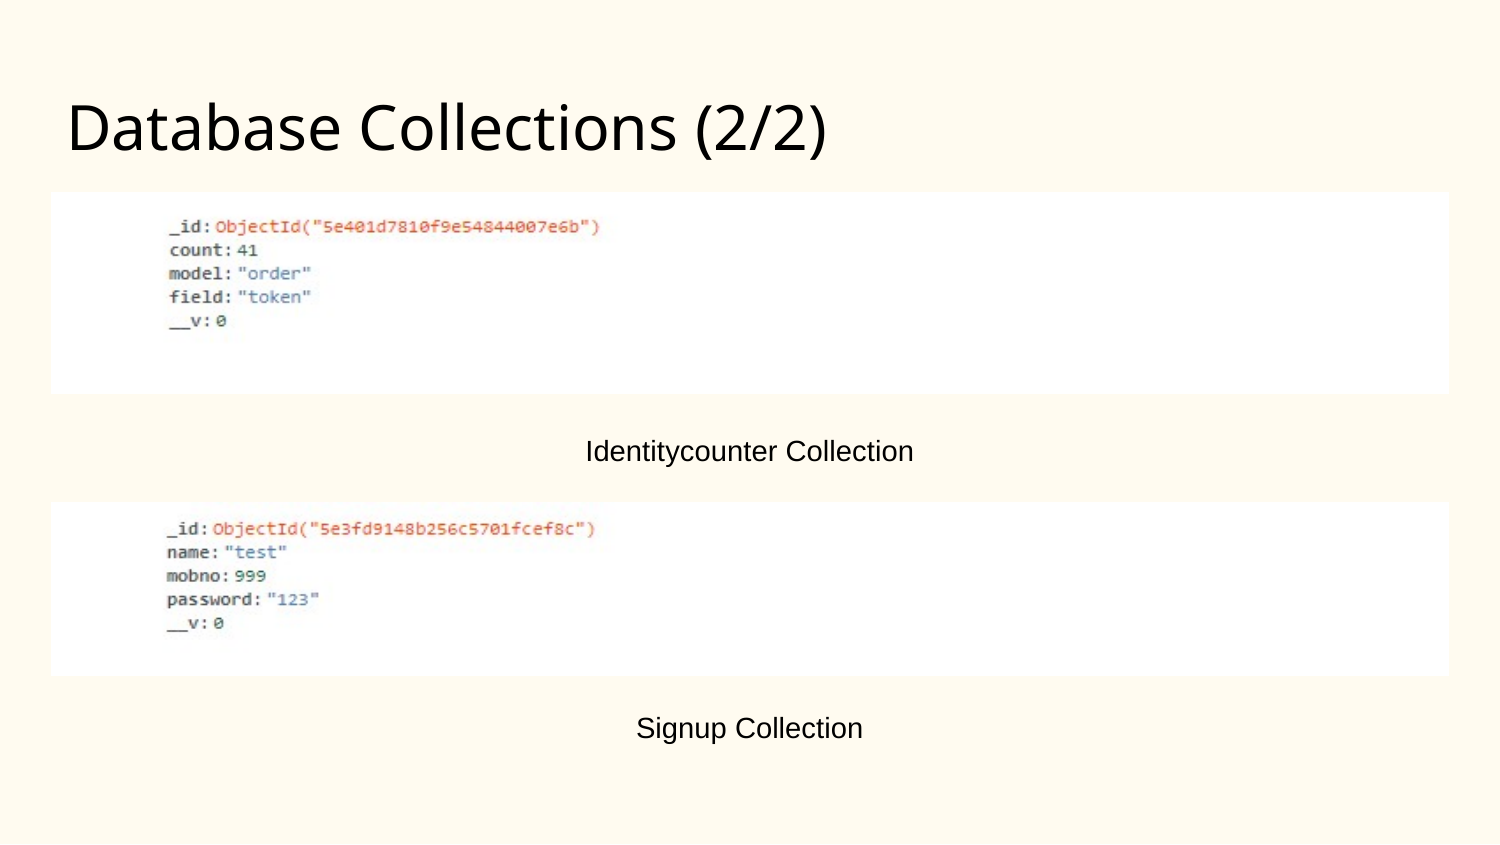

# Database Collections (2/2)
Identitycounter Collection
Signup Collection